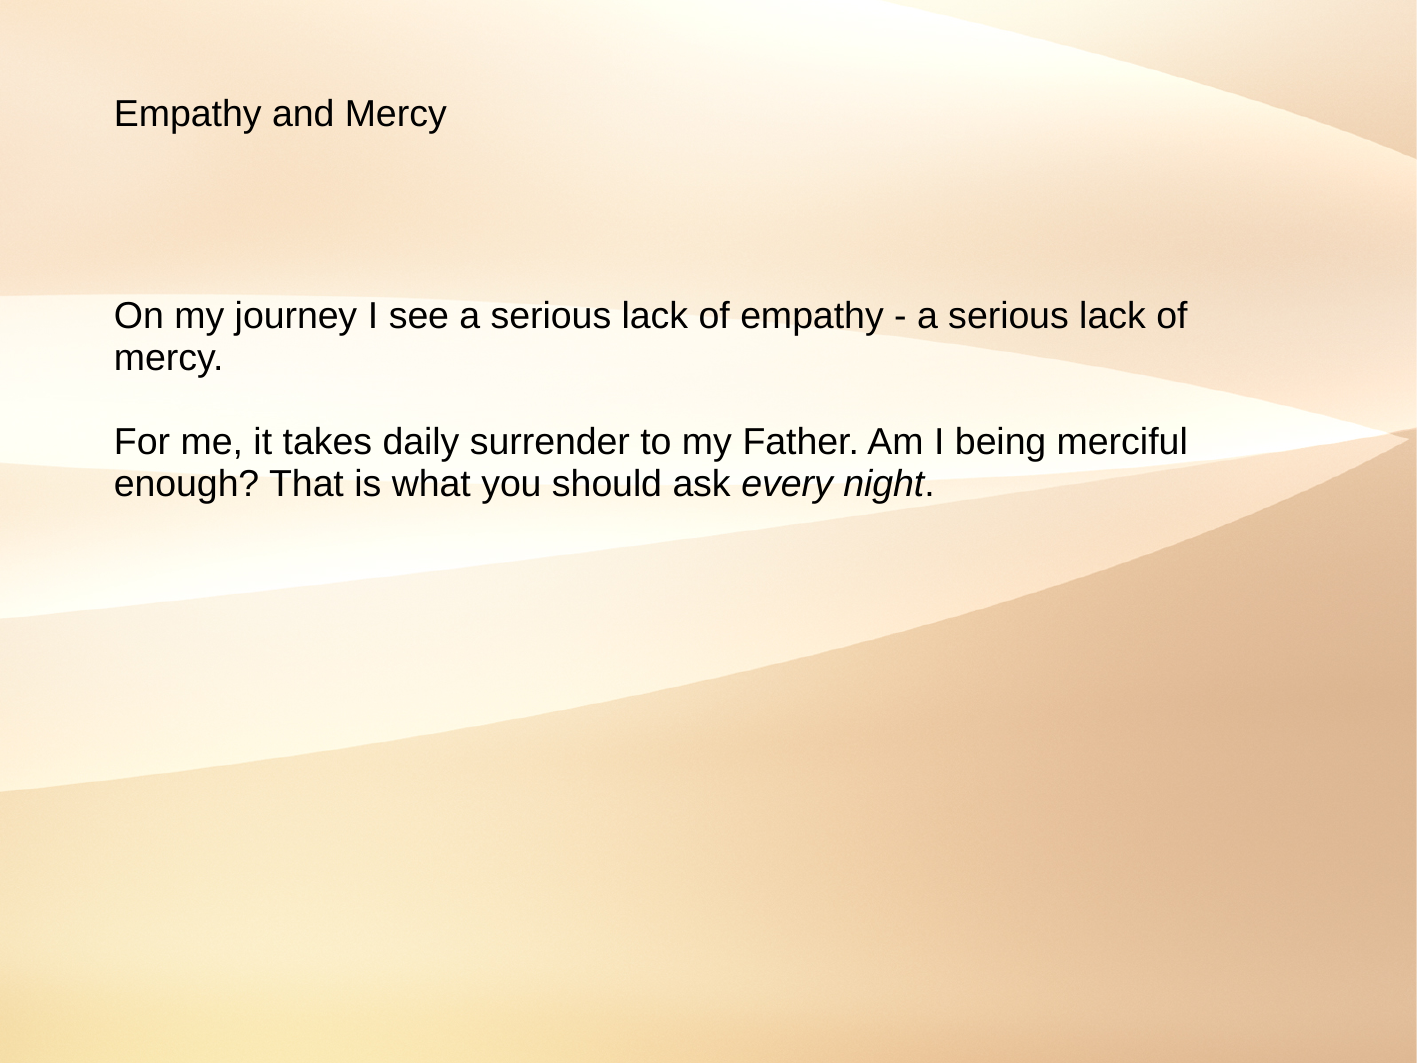

Empathy and Mercy
On my journey I see a serious lack of empathy - a serious lack of mercy.
For me, it takes daily surrender to my Father. Am I being merciful enough? That is what you should ask every night.